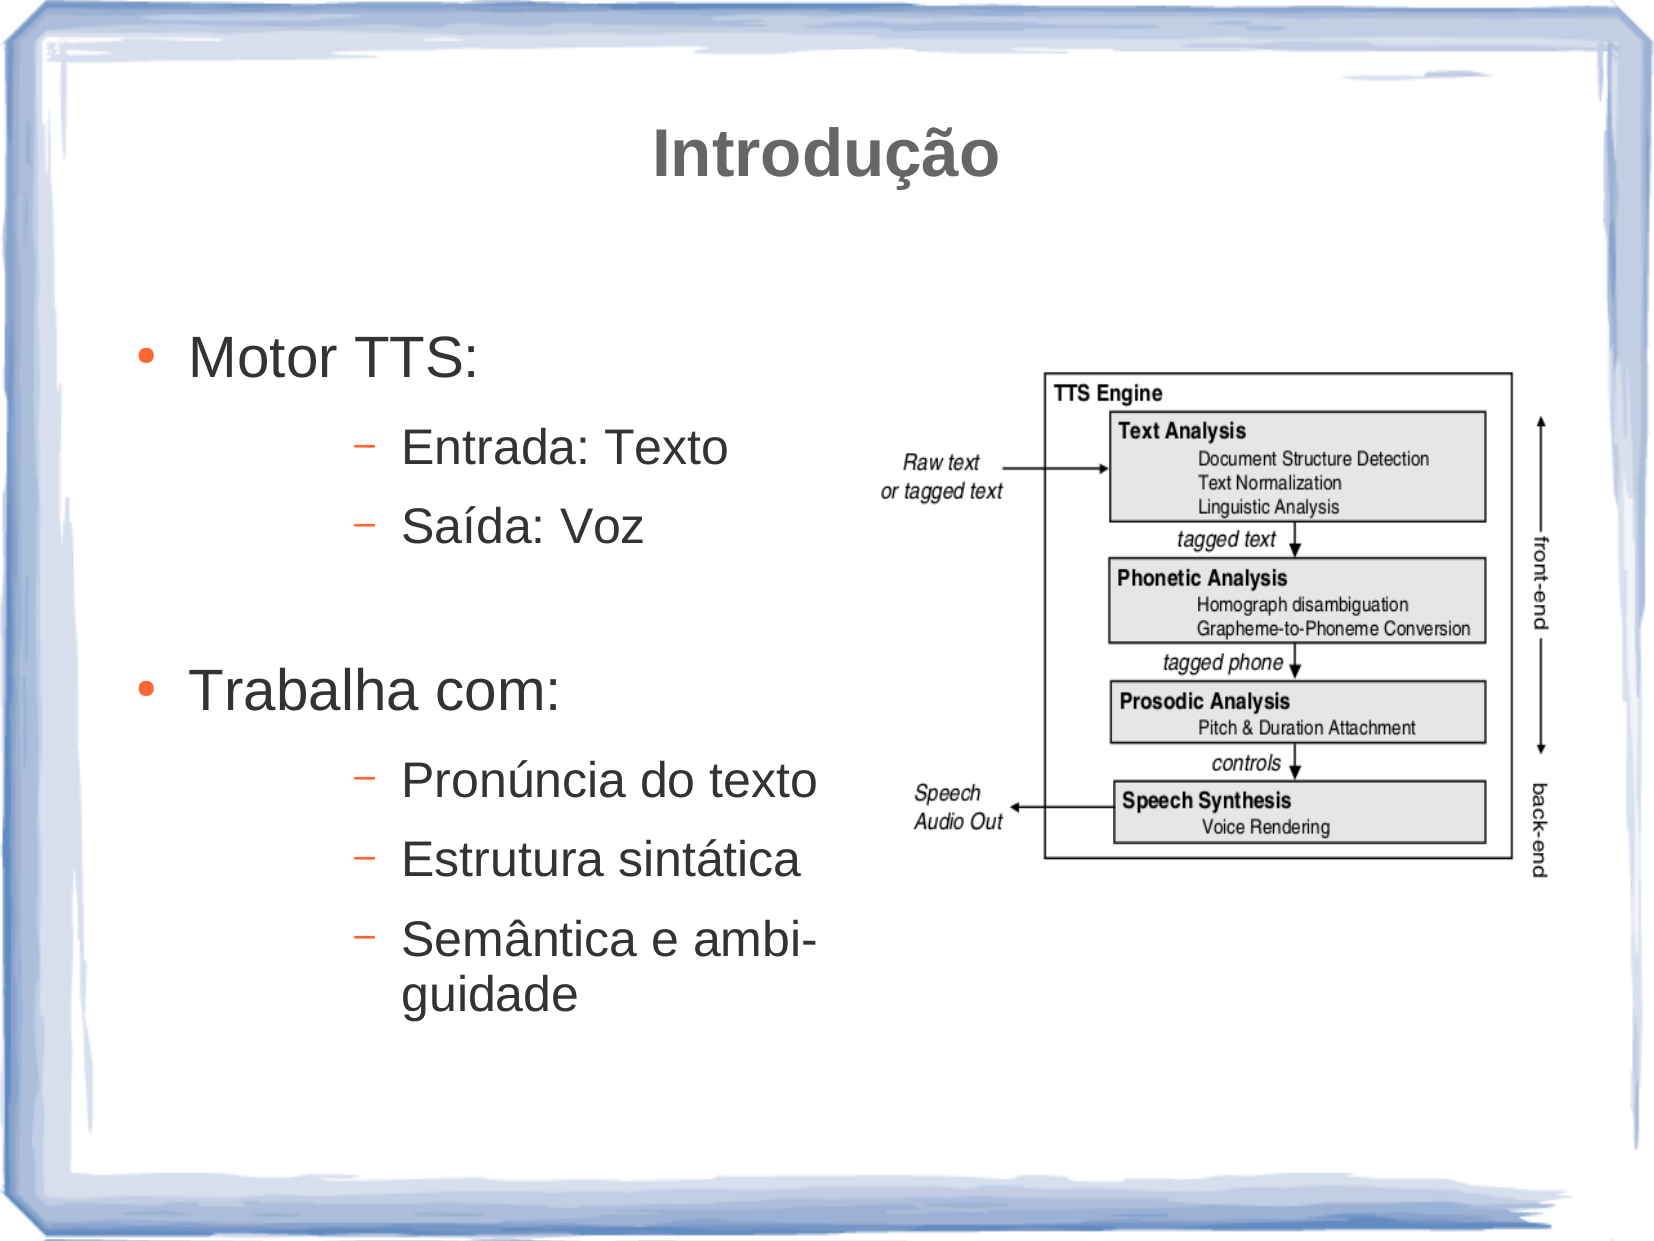

# Introdução
Motor TTS:
Entrada: Texto
Saída: Voz
Trabalha com:
Pronúncia do texto
Estrutura sintática
Semântica e ambi-guidade
*Pode ser taggeado